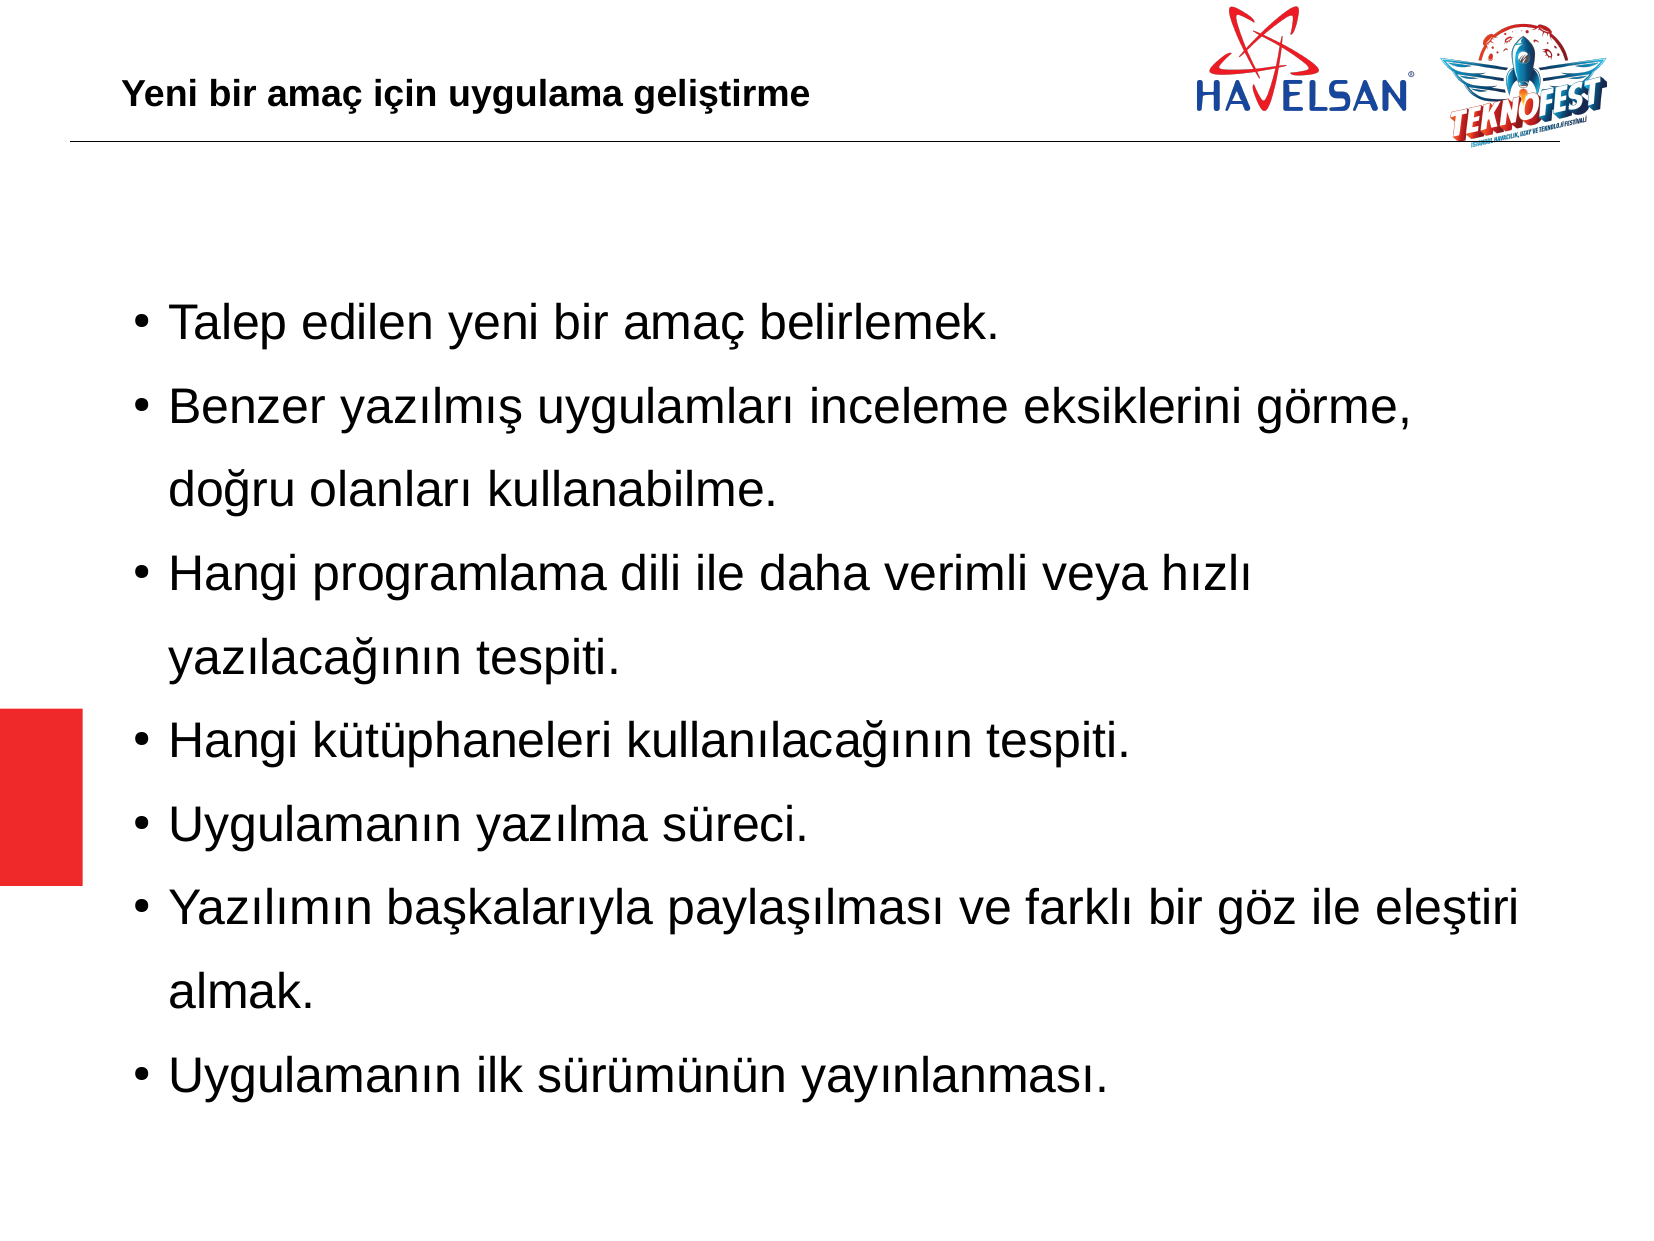

Yeni bir amaç için uygulama geliştirme
Talep edilen yeni bir amaç belirlemek.
Benzer yazılmış uygulamları inceleme eksiklerini görme, doğru olanları kullanabilme.
Hangi programlama dili ile daha verimli veya hızlı yazılacağının tespiti.
Hangi kütüphaneleri kullanılacağının tespiti.
Uygulamanın yazılma süreci.
Yazılımın başkalarıyla paylaşılması ve farklı bir göz ile eleştiri almak.
Uygulamanın ilk sürümünün yayınlanması.